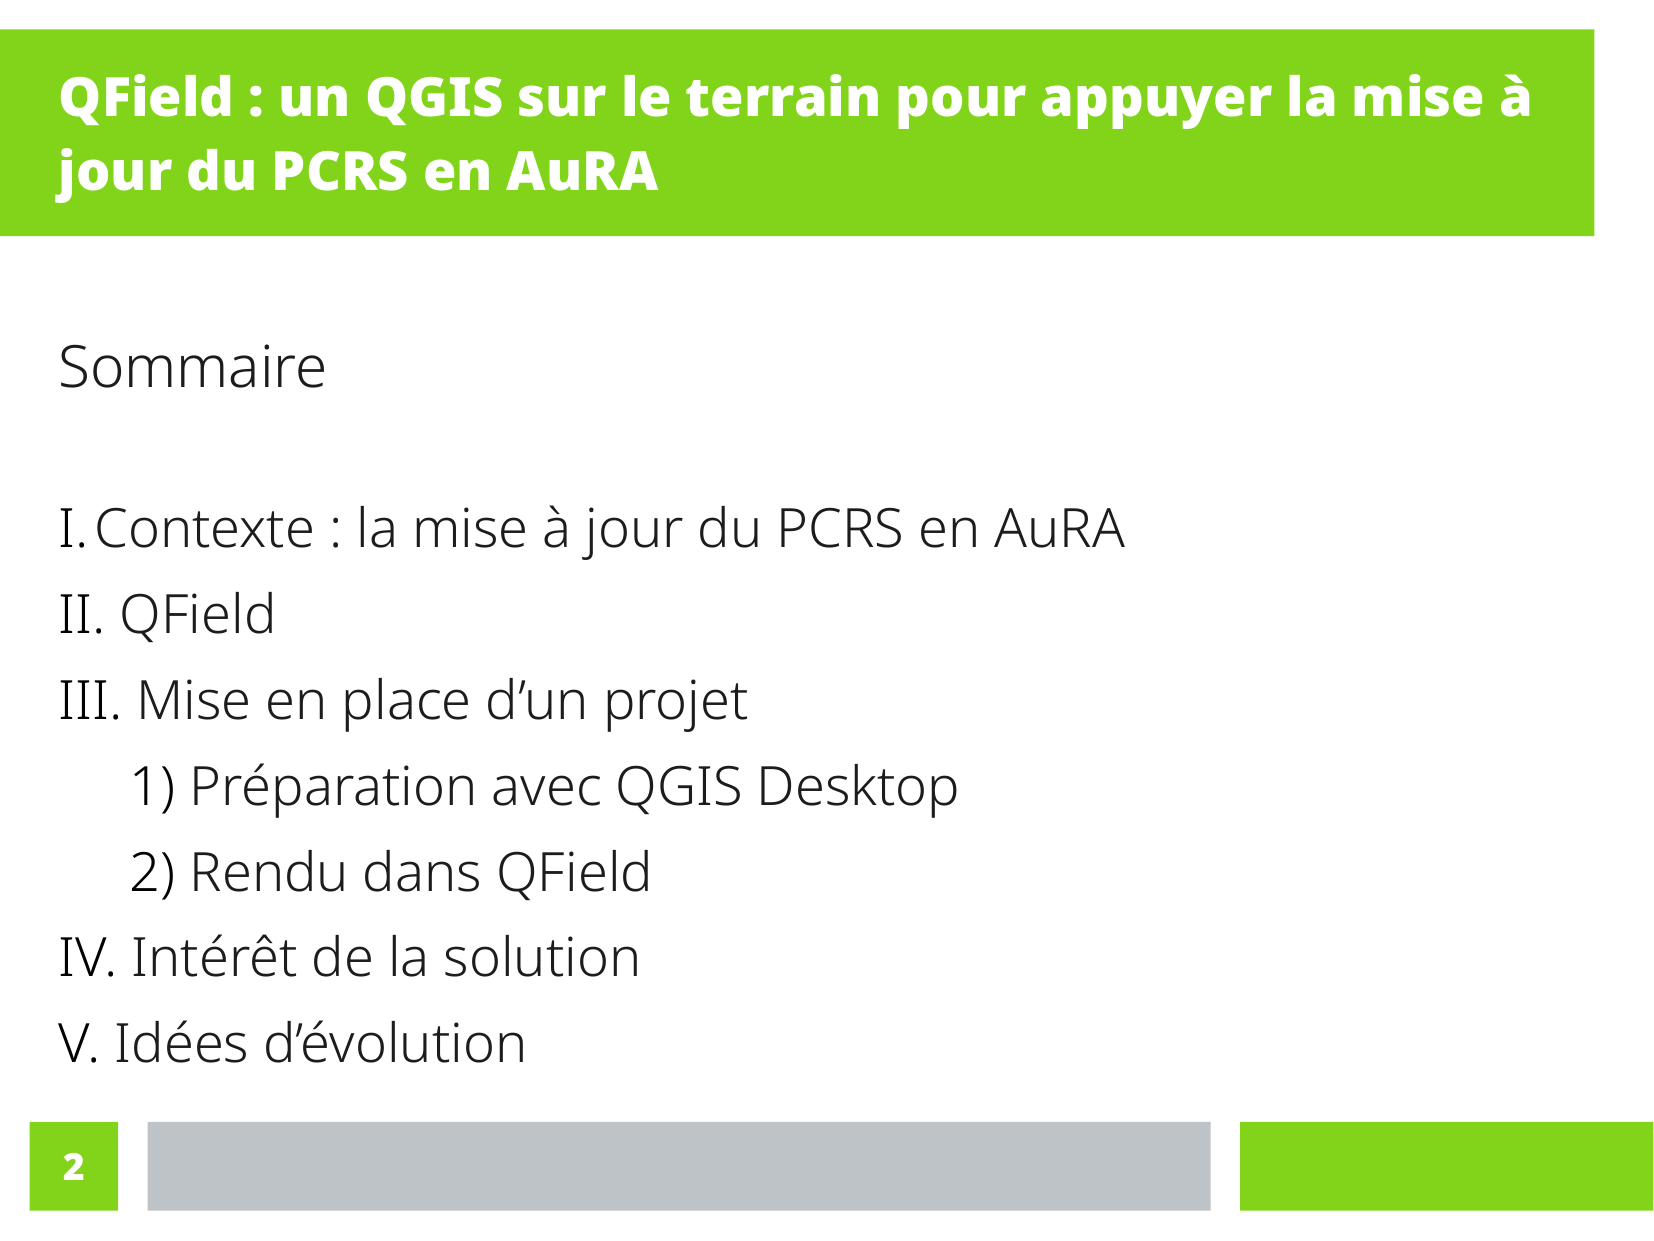

# QField : un QGIS sur le terrain pour appuyer la mise à jour du PCRS en AuRA
Sommaire
Contexte : la mise à jour du PCRS en AuRA
 QField
 Mise en place d’un projet
 Préparation avec QGIS Desktop
 Rendu dans QField
 Intérêt de la solution
 Idées d’évolution
2